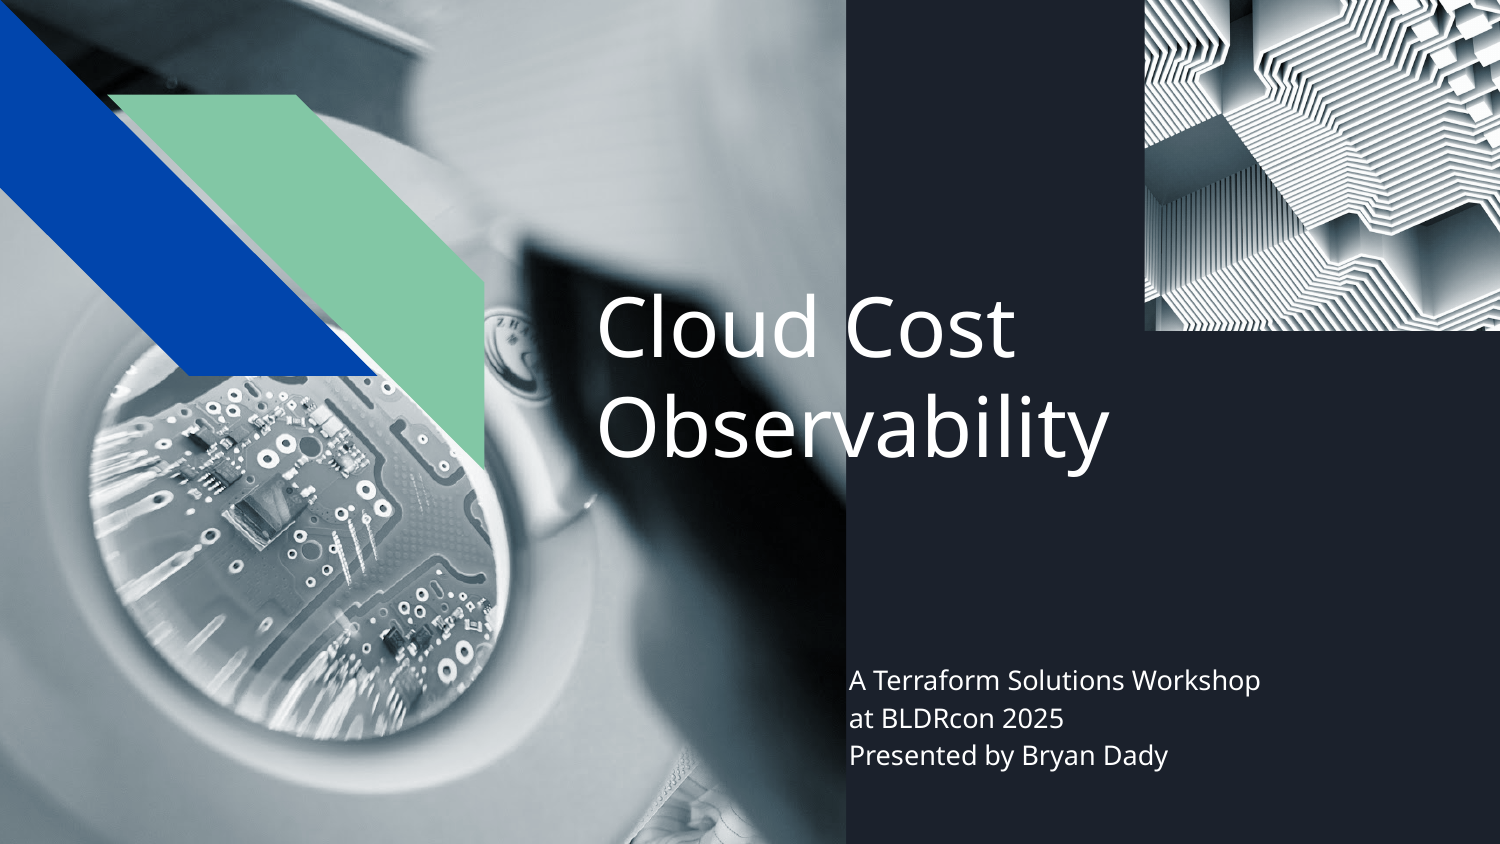

# Cloud Cost Observability
A Terraform Solutions Workshop
at BLDRcon 2025
Presented by Bryan Dady